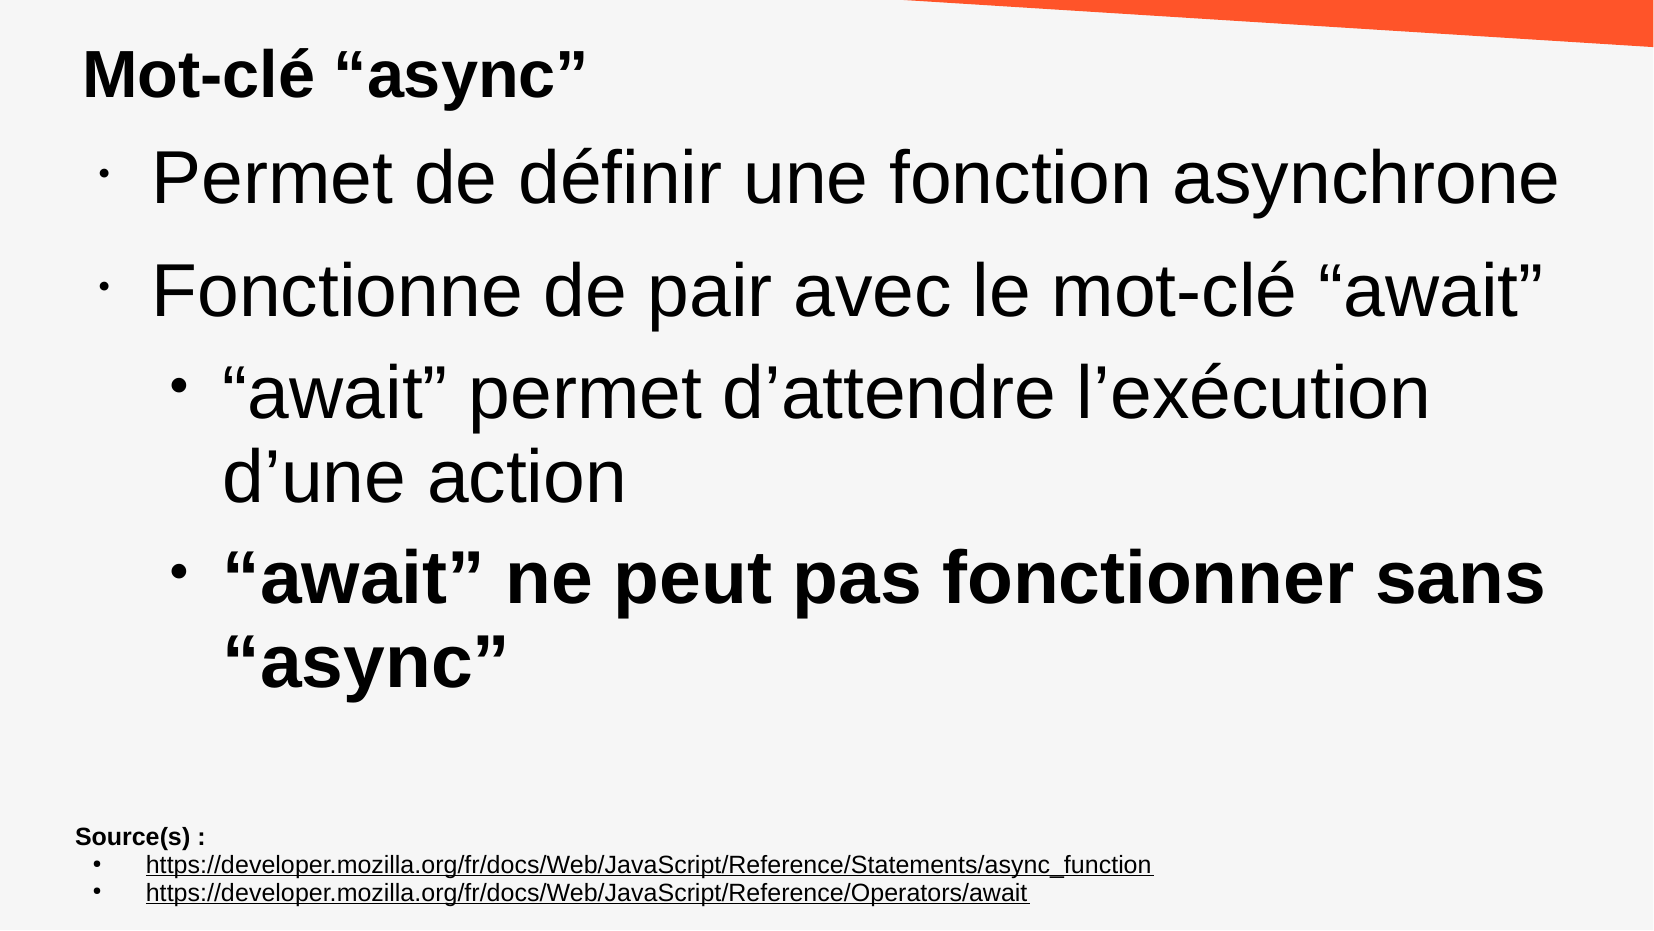

# Mot-clé “async”
Permet de définir une fonction asynchrone
Fonctionne de pair avec le mot-clé “await”
“await” permet d’attendre l’exécution d’une action
“await” ne peut pas fonctionner sans “async”
Source(s) :
https://developer.mozilla.org/fr/docs/Web/JavaScript/Reference/Statements/async_function
https://developer.mozilla.org/fr/docs/Web/JavaScript/Reference/Operators/await